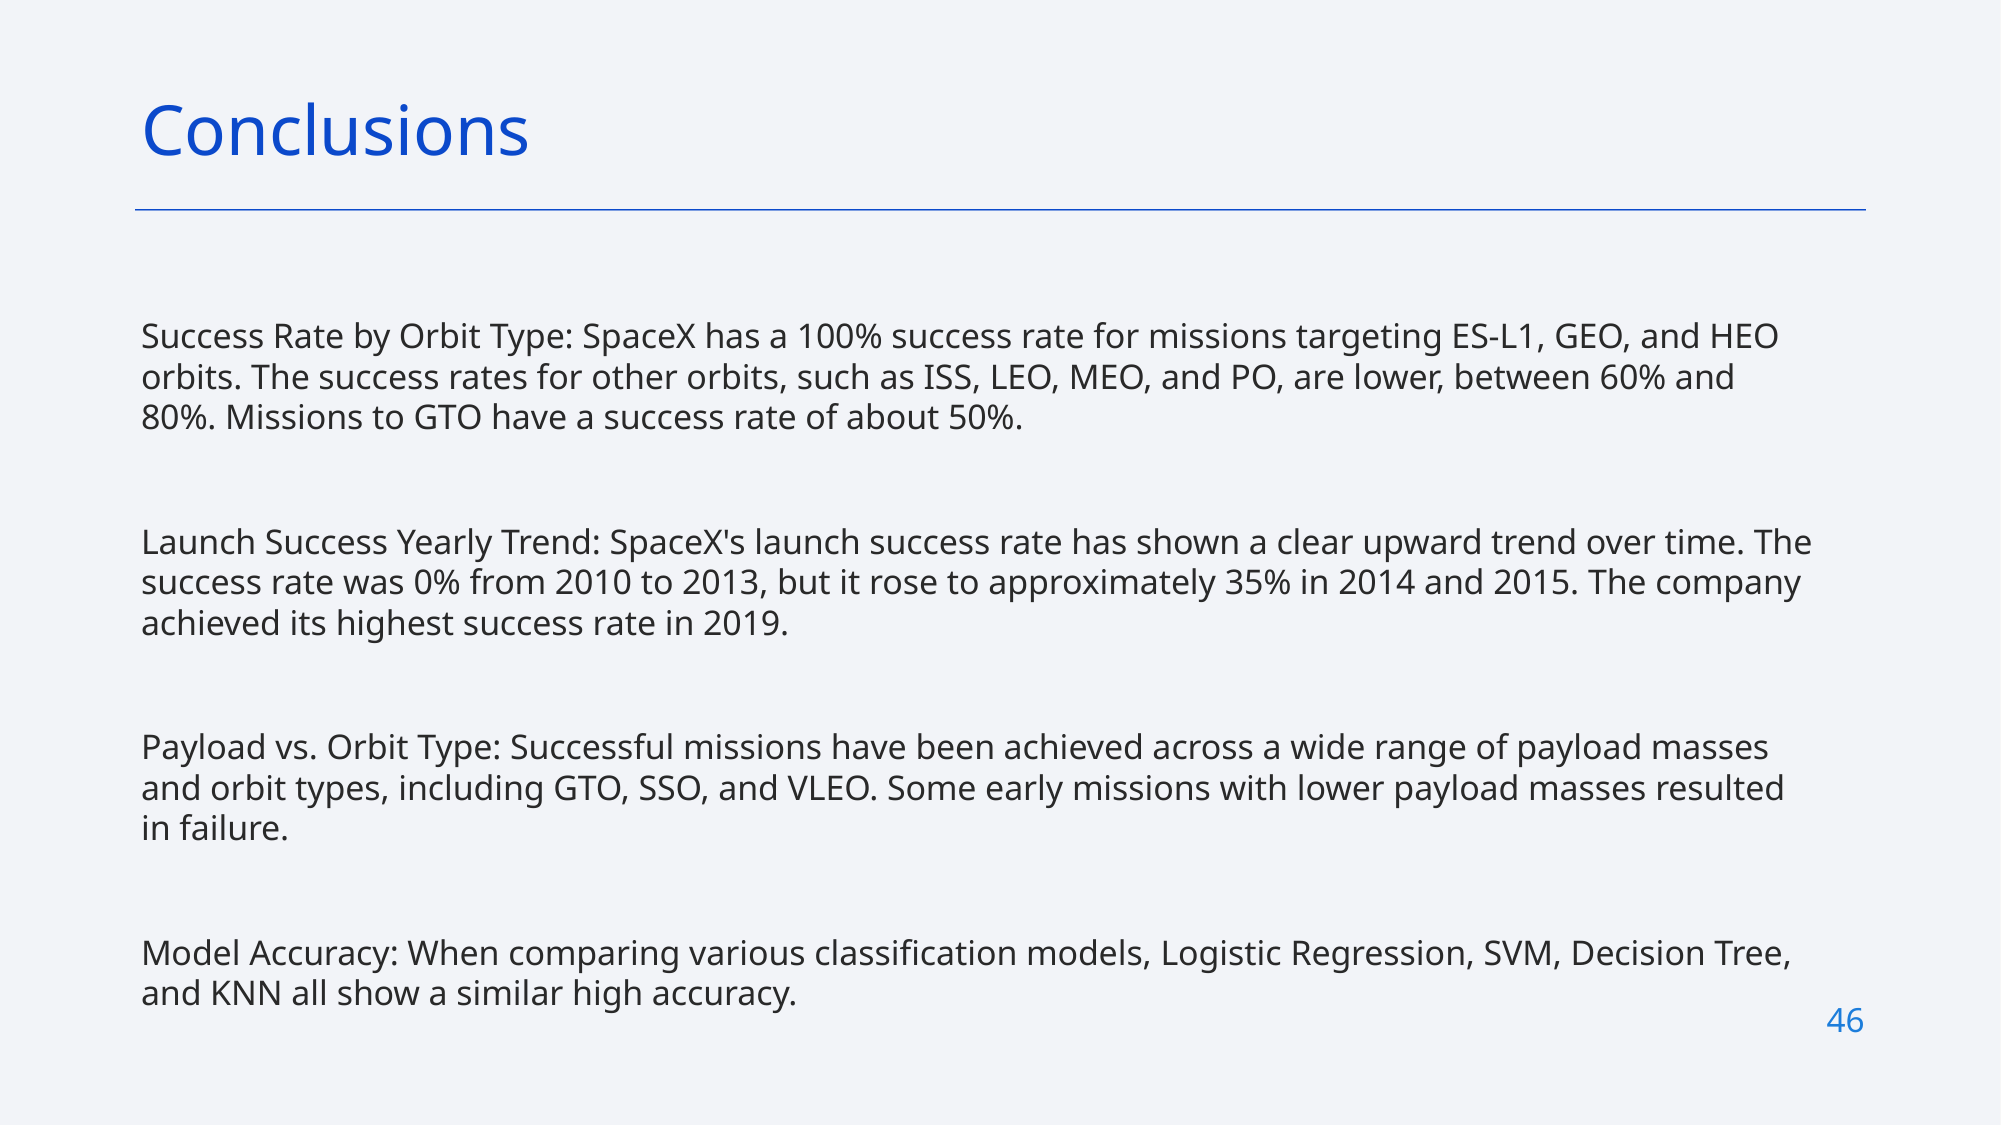

Conclusions
# Success Rate by Orbit Type: SpaceX has a 100% success rate for missions targeting ES-L1, GEO, and HEO orbits. The success rates for other orbits, such as ISS, LEO, MEO, and PO, are lower, between 60% and 80%. Missions to GTO have a success rate of about 50%.
Launch Success Yearly Trend: SpaceX's launch success rate has shown a clear upward trend over time. The success rate was 0% from 2010 to 2013, but it rose to approximately 35% in 2014 and 2015. The company achieved its highest success rate in 2019.
Payload vs. Orbit Type: Successful missions have been achieved across a wide range of payload masses and orbit types, including GTO, SSO, and VLEO. Some early missions with lower payload masses resulted in failure.
Model Accuracy: When comparing various classification models, Logistic Regression, SVM, Decision Tree, and KNN all show a similar high accuracy.
46